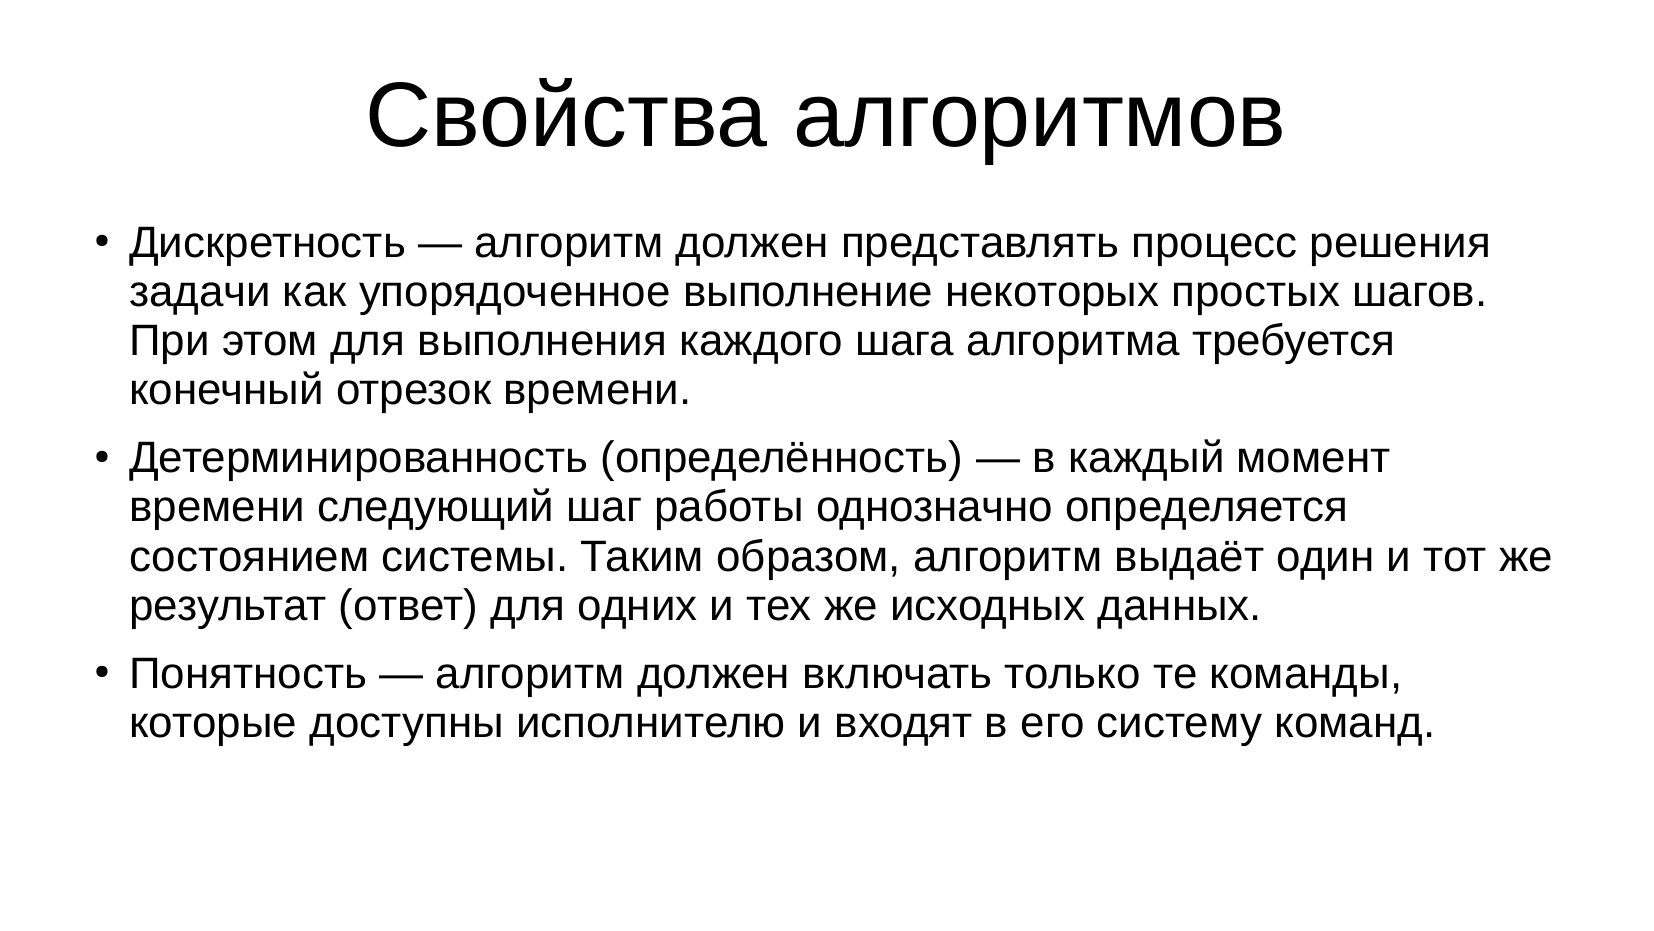

# Свойства алгоритмов
Дискретность — алгоритм должен представлять процесс решения задачи как упорядоченное выполнение некоторых простых шагов. При этом для выполнения каждого шага алгоритма требуется конечный отрезок времени.
Детерминированность (определённость) — в каждый момент времени следующий шаг работы однозначно определяется состоянием системы. Таким образом, алгоритм выдаёт один и тот же результат (ответ) для одних и тех же исходных данных.
Понятность — алгоритм должен включать только те команды, которые доступны исполнителю и входят в его систему команд.